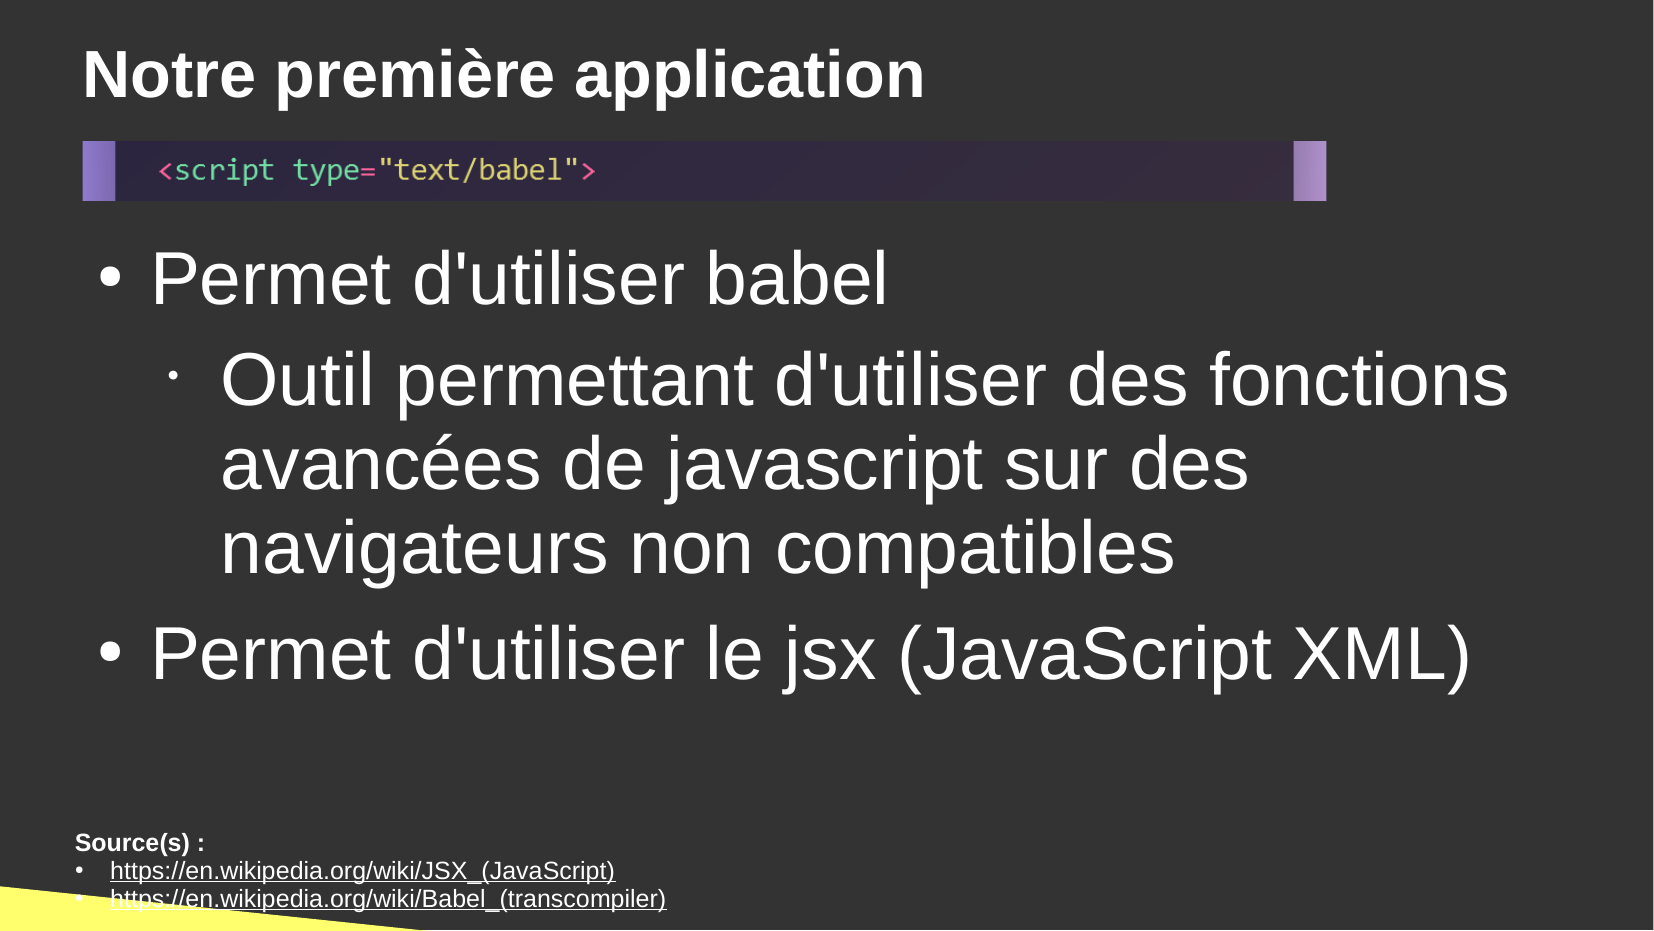

# Notre première application
Permet d'utiliser babel
Outil permettant d'utiliser des fonctions avancées de javascript sur des navigateurs non compatibles
Permet d'utiliser le jsx (JavaScript XML)
Source(s) :
https://en.wikipedia.org/wiki/JSX_(JavaScript)
https://en.wikipedia.org/wiki/Babel_(transcompiler)